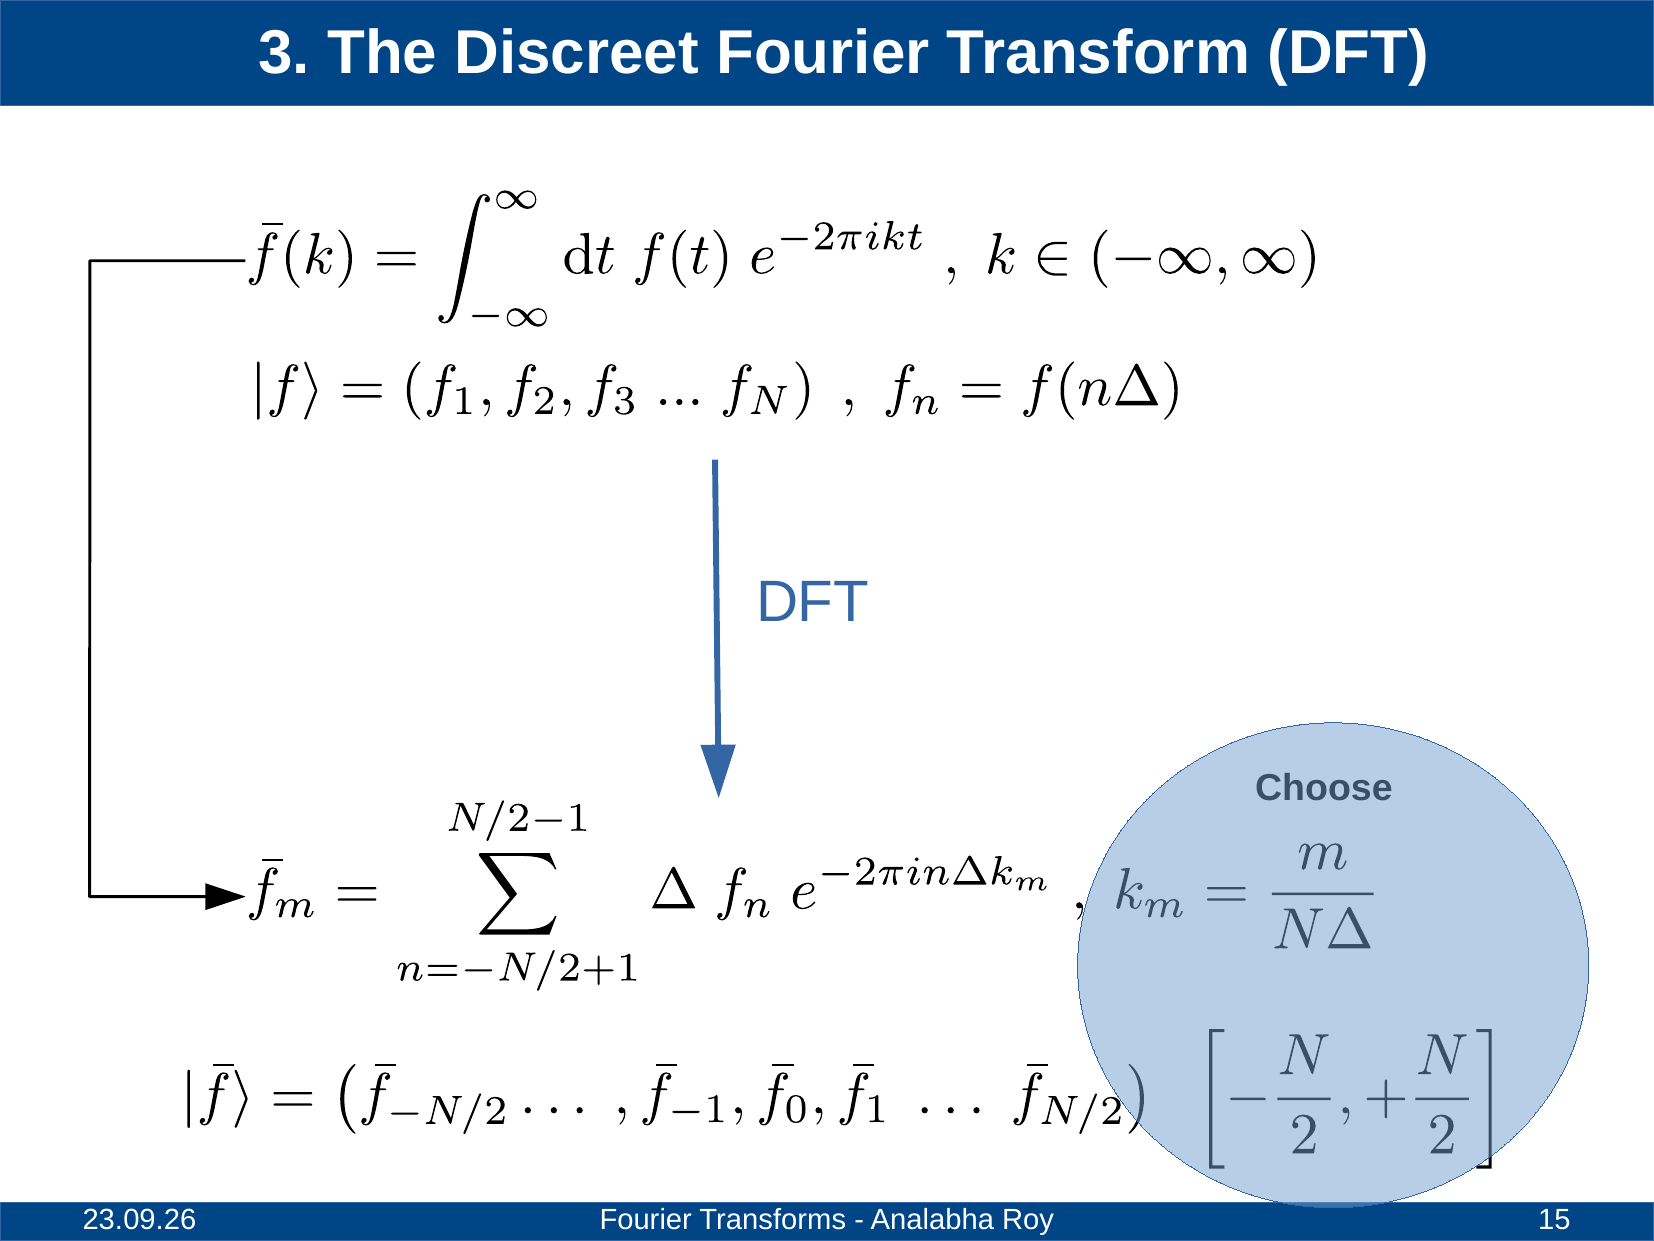

# 3. The Discreet Fourier Transform (DFT)
DFT
Choose
Your name here (insert->page number)
15